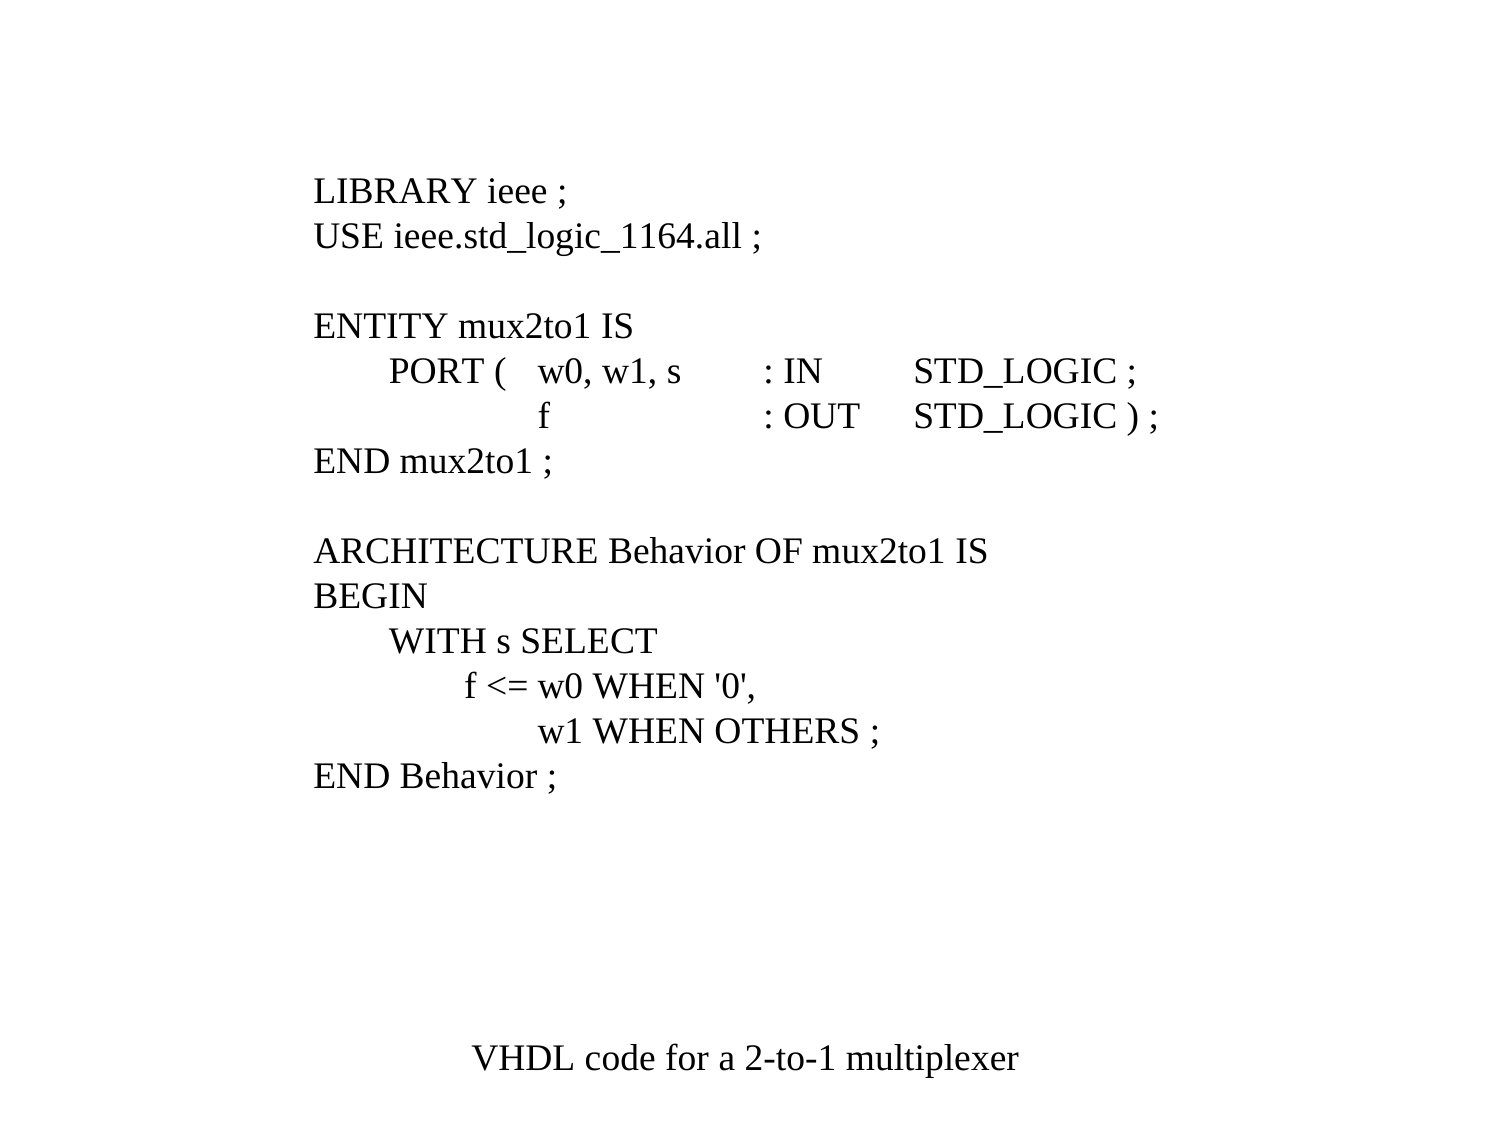

LIBRARY ieee ;
USE ieee.std_logic_1164.all ;
ENTITY mux2to1 IS
	PORT (	w0, w1, s	: IN 	STD_LOGIC ;
			f		: OUT 	STD_LOGIC ) ;
END mux2to1 ;
ARCHITECTURE Behavior OF mux2to1 IS
BEGIN
	WITH s SELECT
		f <=	w0 WHEN '0',
			w1 WHEN OTHERS ;
END Behavior ;
VHDL code for a 2-to-1 multiplexer